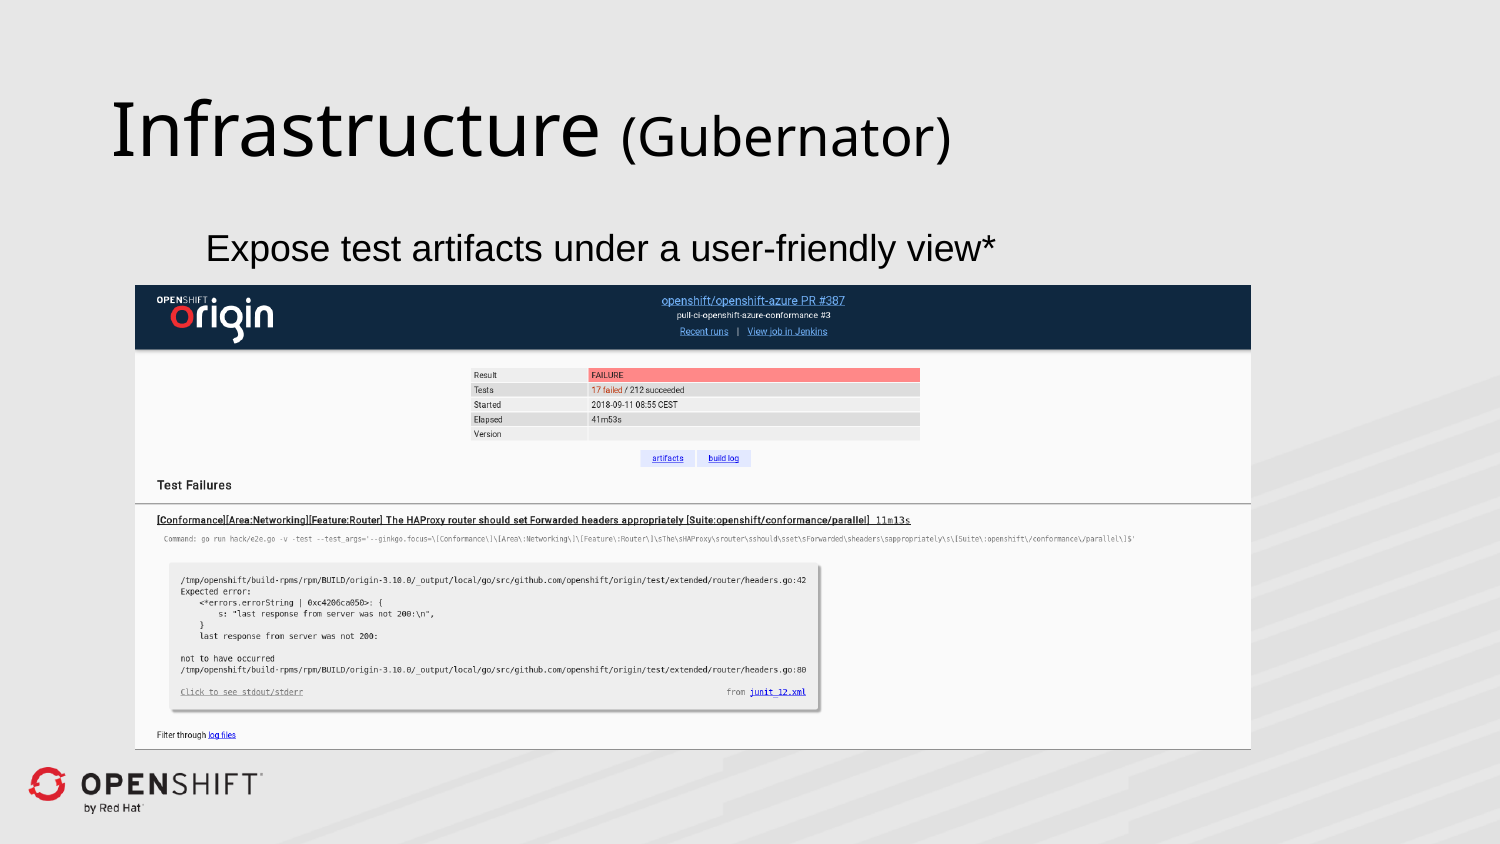

# Infrastructure (Gubernator)
 Expose test artifacts under a user-friendly view*